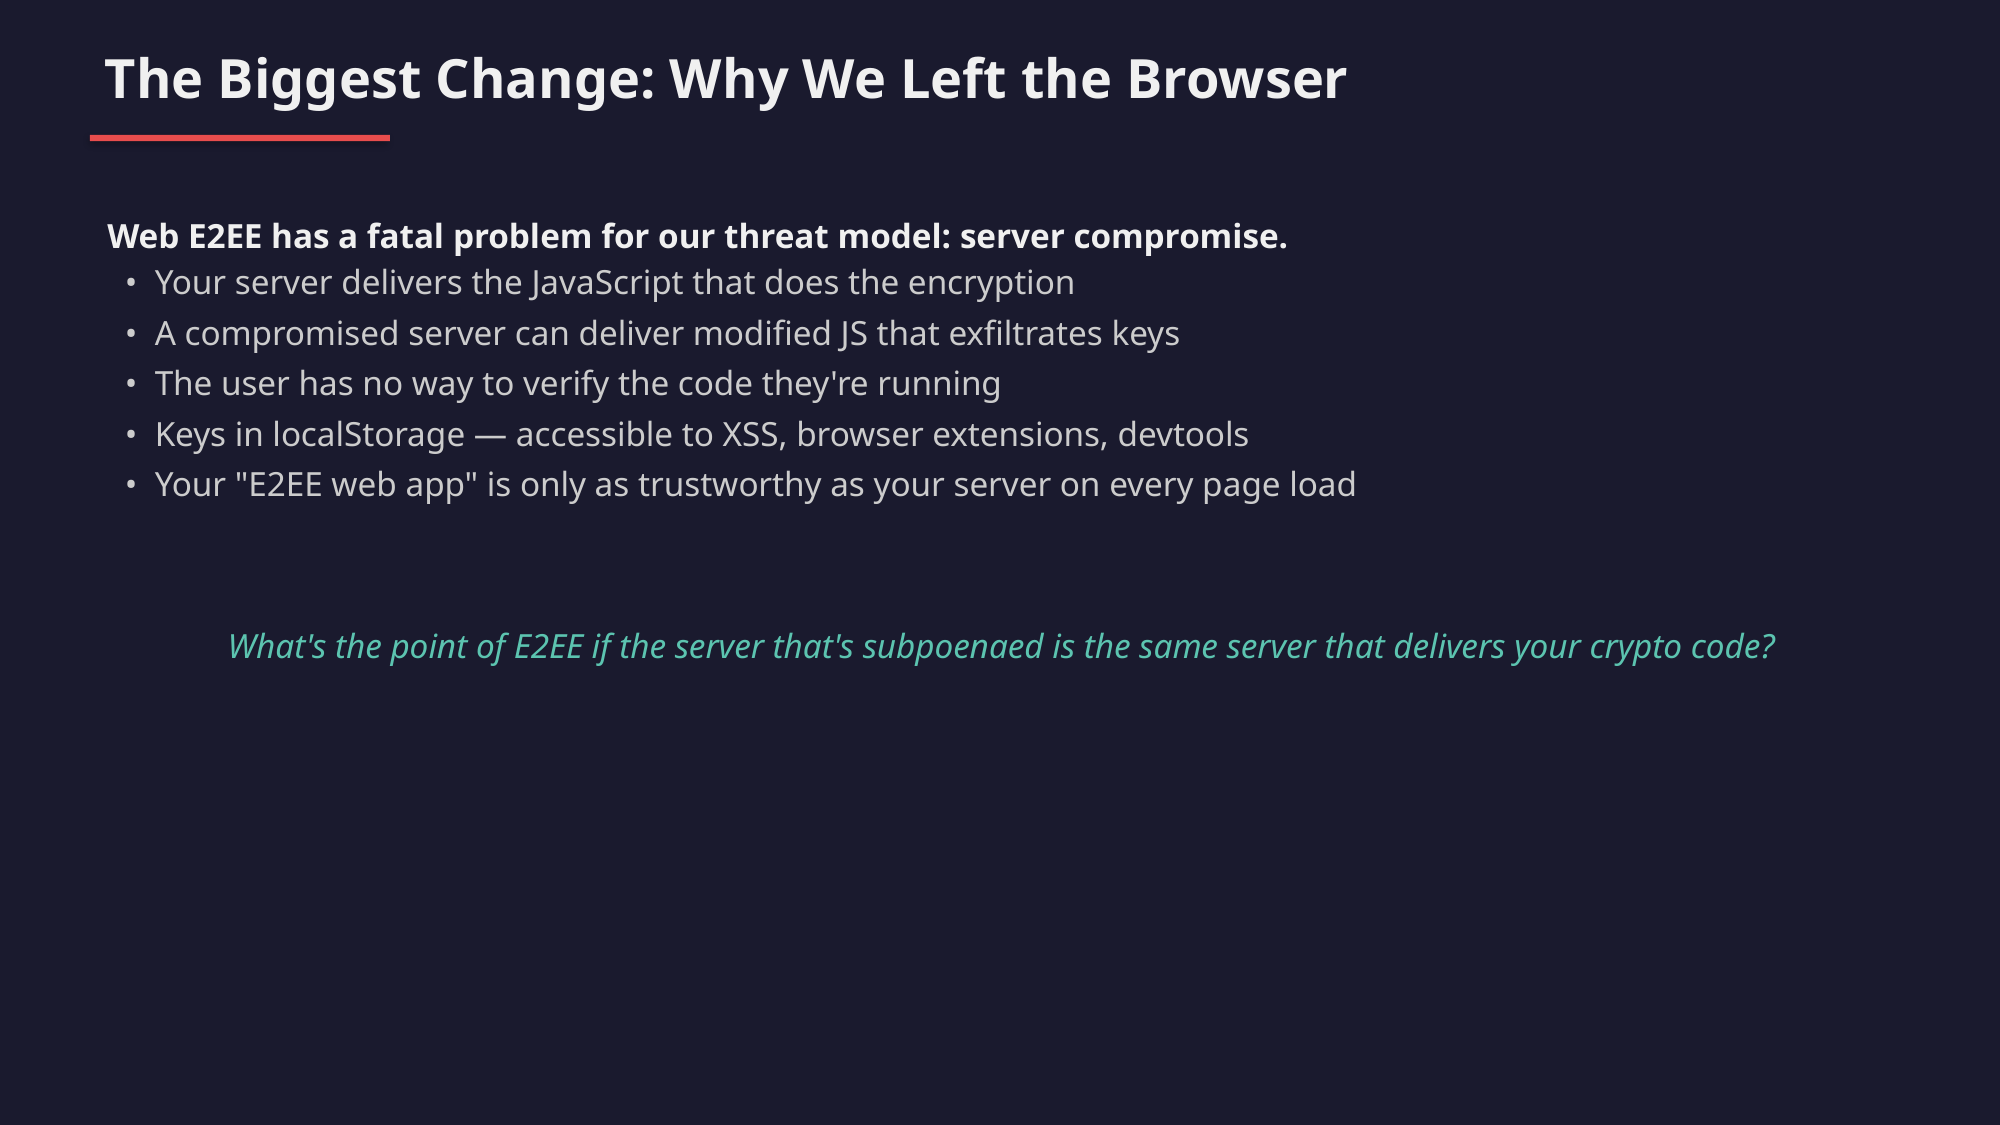

The Biggest Change: Why We Left the Browser
Web E2EE has a fatal problem for our threat model: server compromise.
 • Your server delivers the JavaScript that does the encryption
 • A compromised server can deliver modified JS that exfiltrates keys
 • The user has no way to verify the code they're running
 • Keys in localStorage — accessible to XSS, browser extensions, devtools
 • Your "E2EE web app" is only as trustworthy as your server on every page load
What's the point of E2EE if the server that's subpoenaed is the same server that delivers your crypto code?